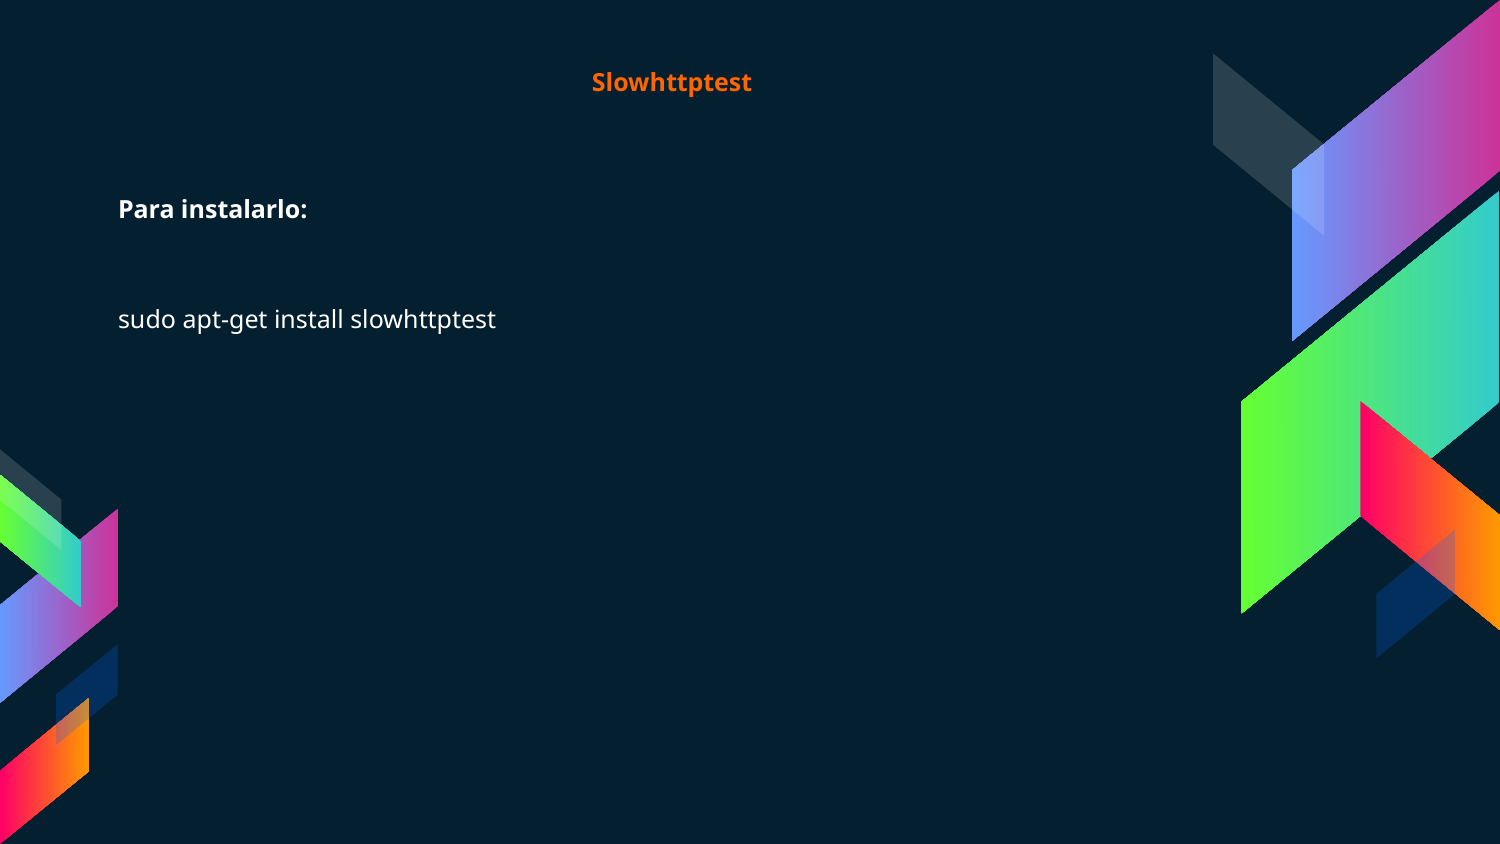

# Slowhttptest
Para instalarlo:
sudo apt-get install slowhttptest